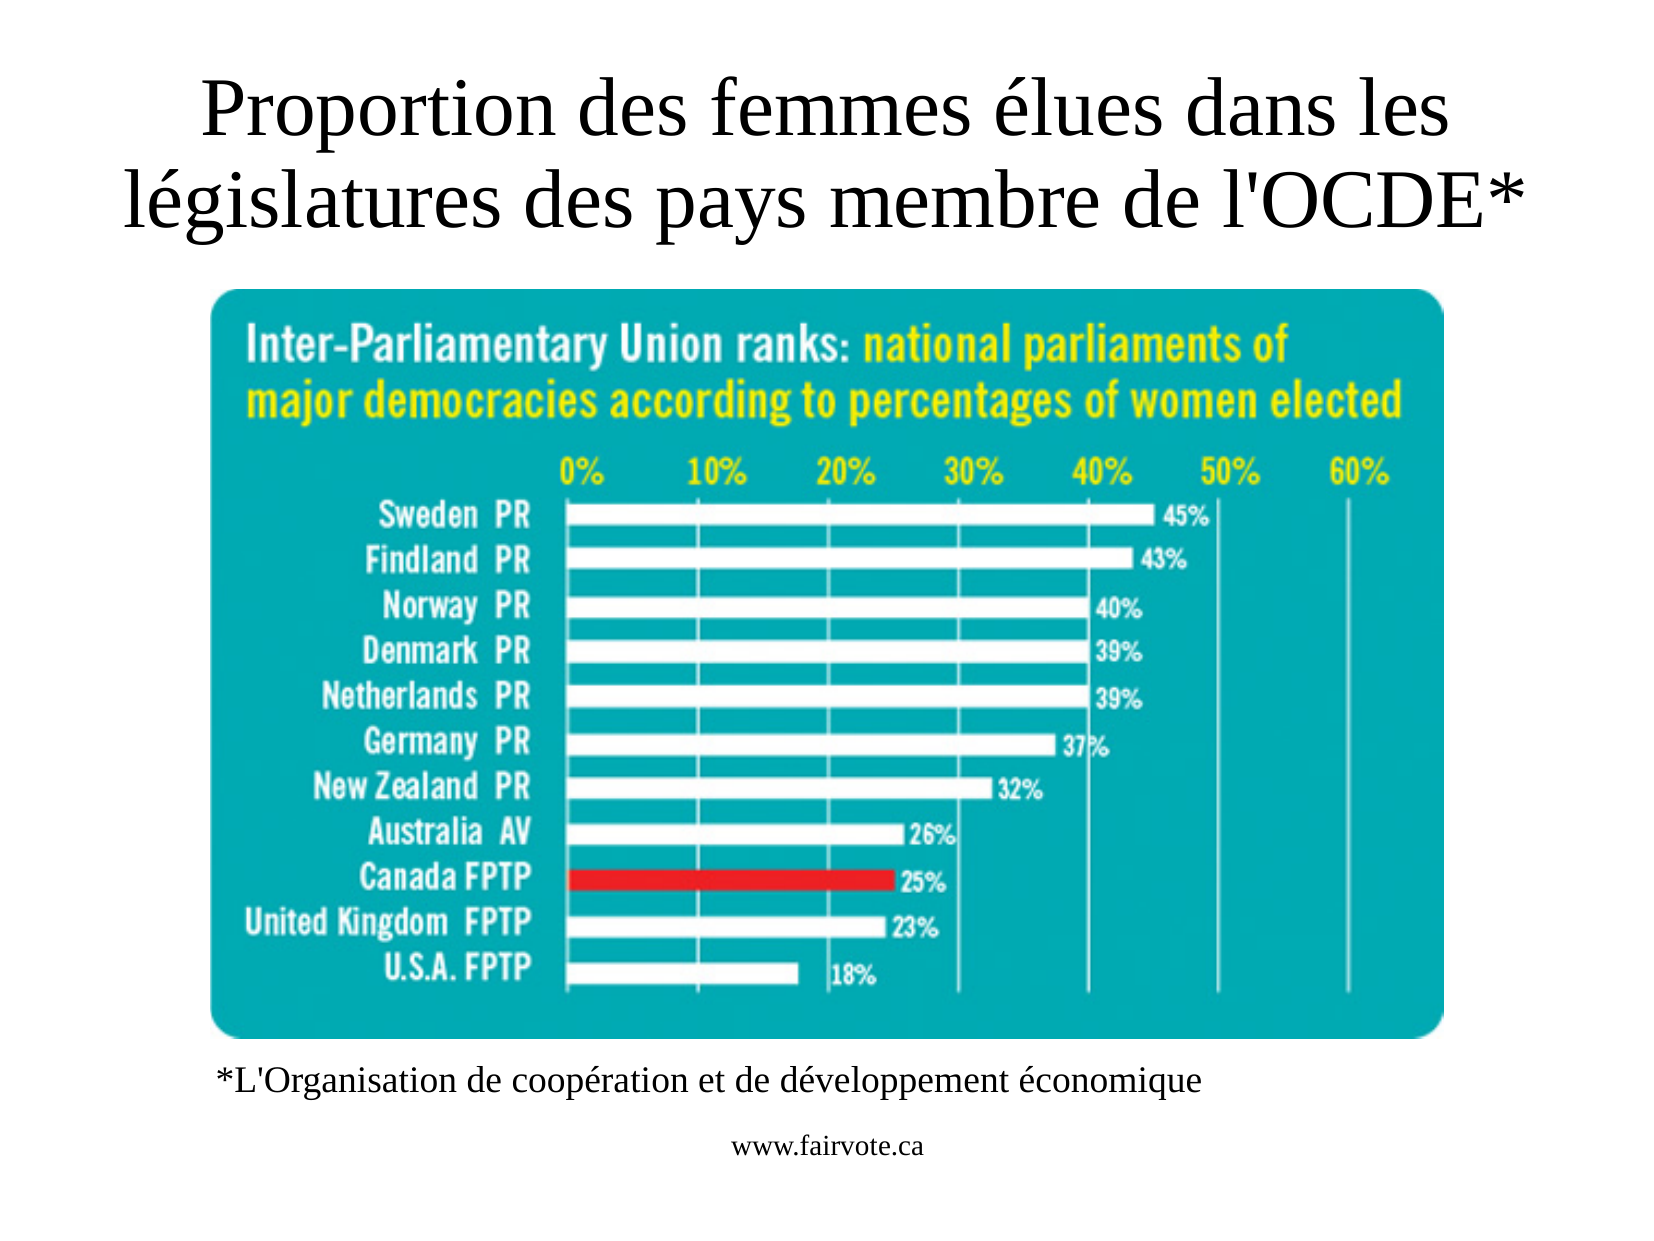

# Proportion des femmes élues dans les législatures des pays membre de l'OCDE*
*L'Organisation de coopération et de développement économique
www.fairvote.ca